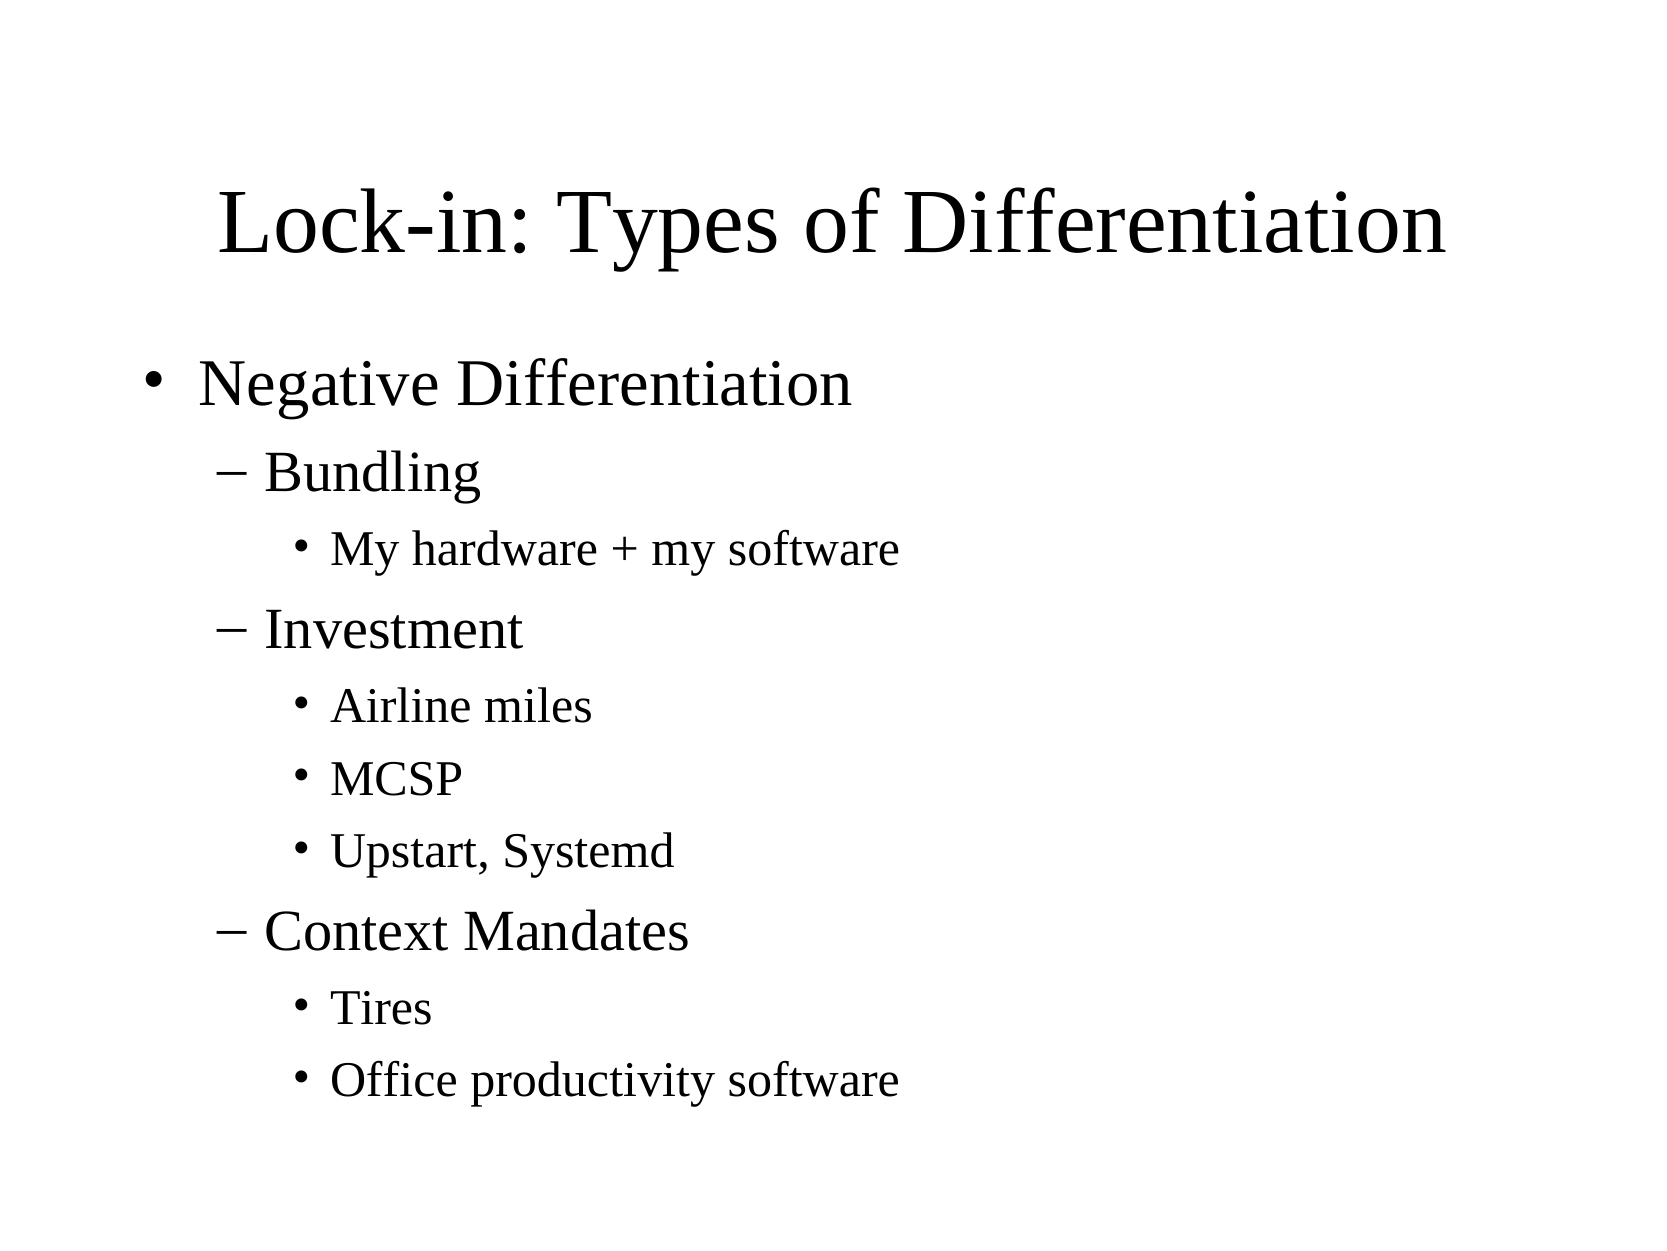

# Lock-in: Types of Differentiation
Negative Differentiation
Bundling
My hardware + my software
Investment
Airline miles
MCSP
Upstart, Systemd
Context Mandates
Tires
Office productivity software